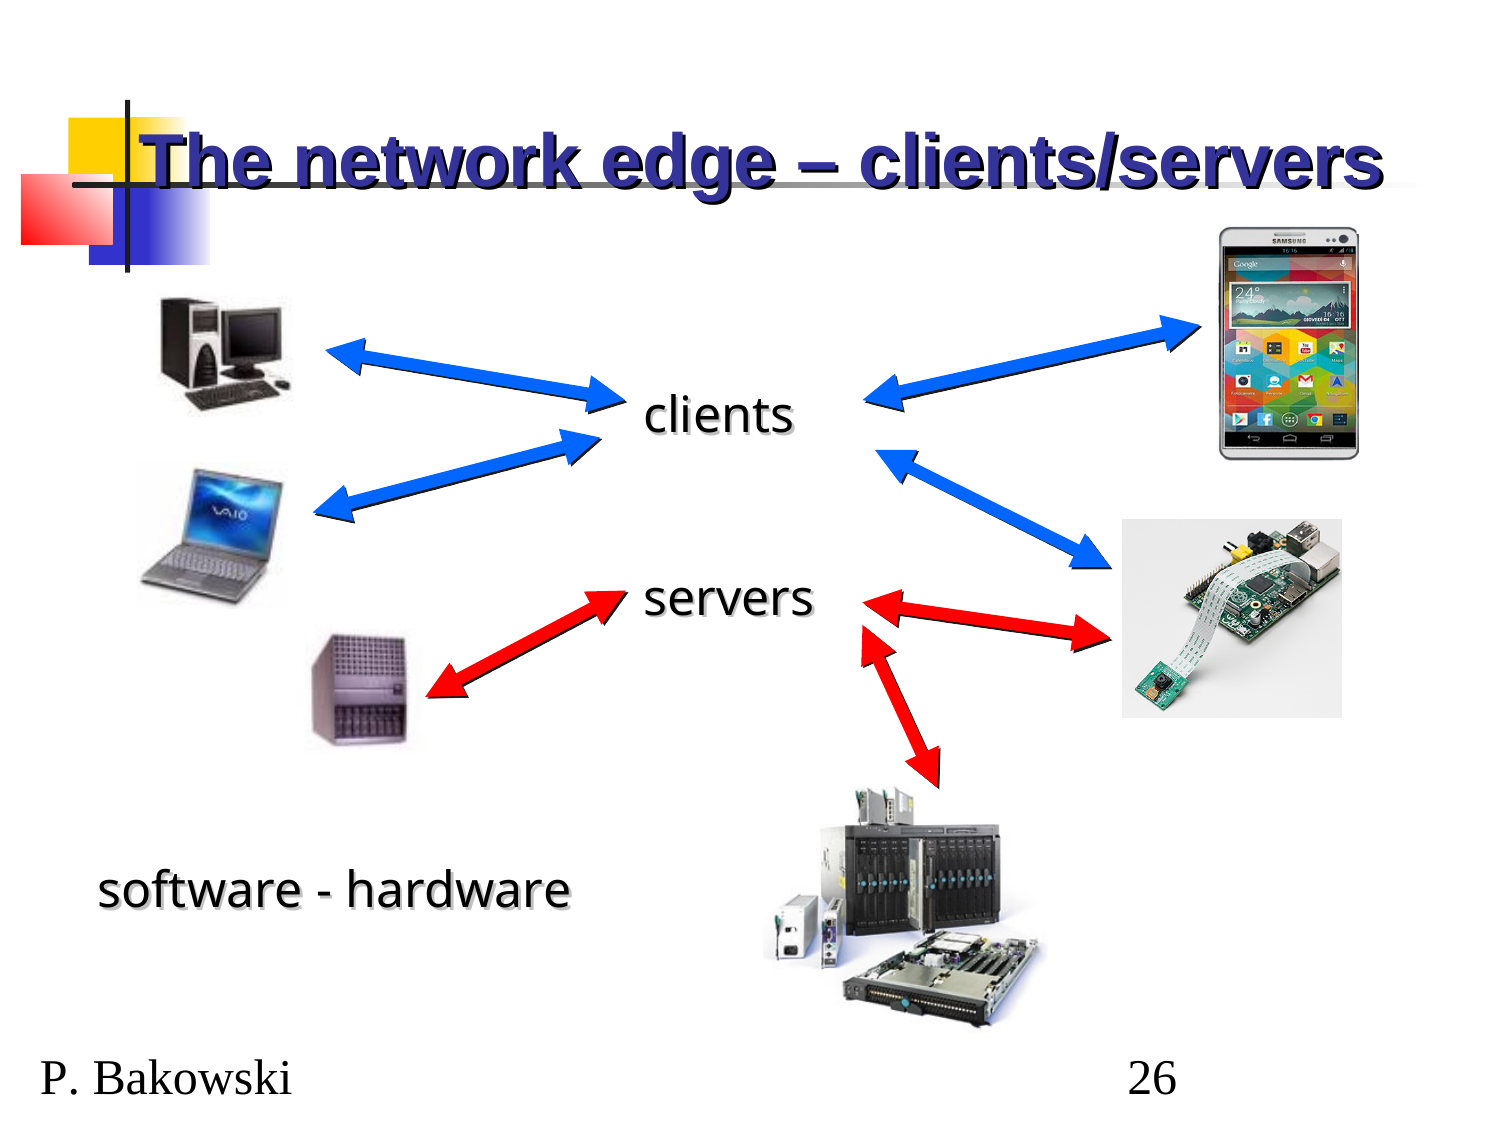

# The network edge – clients/servers
 clients
 servers
software - hardware
P.Bakowski
26